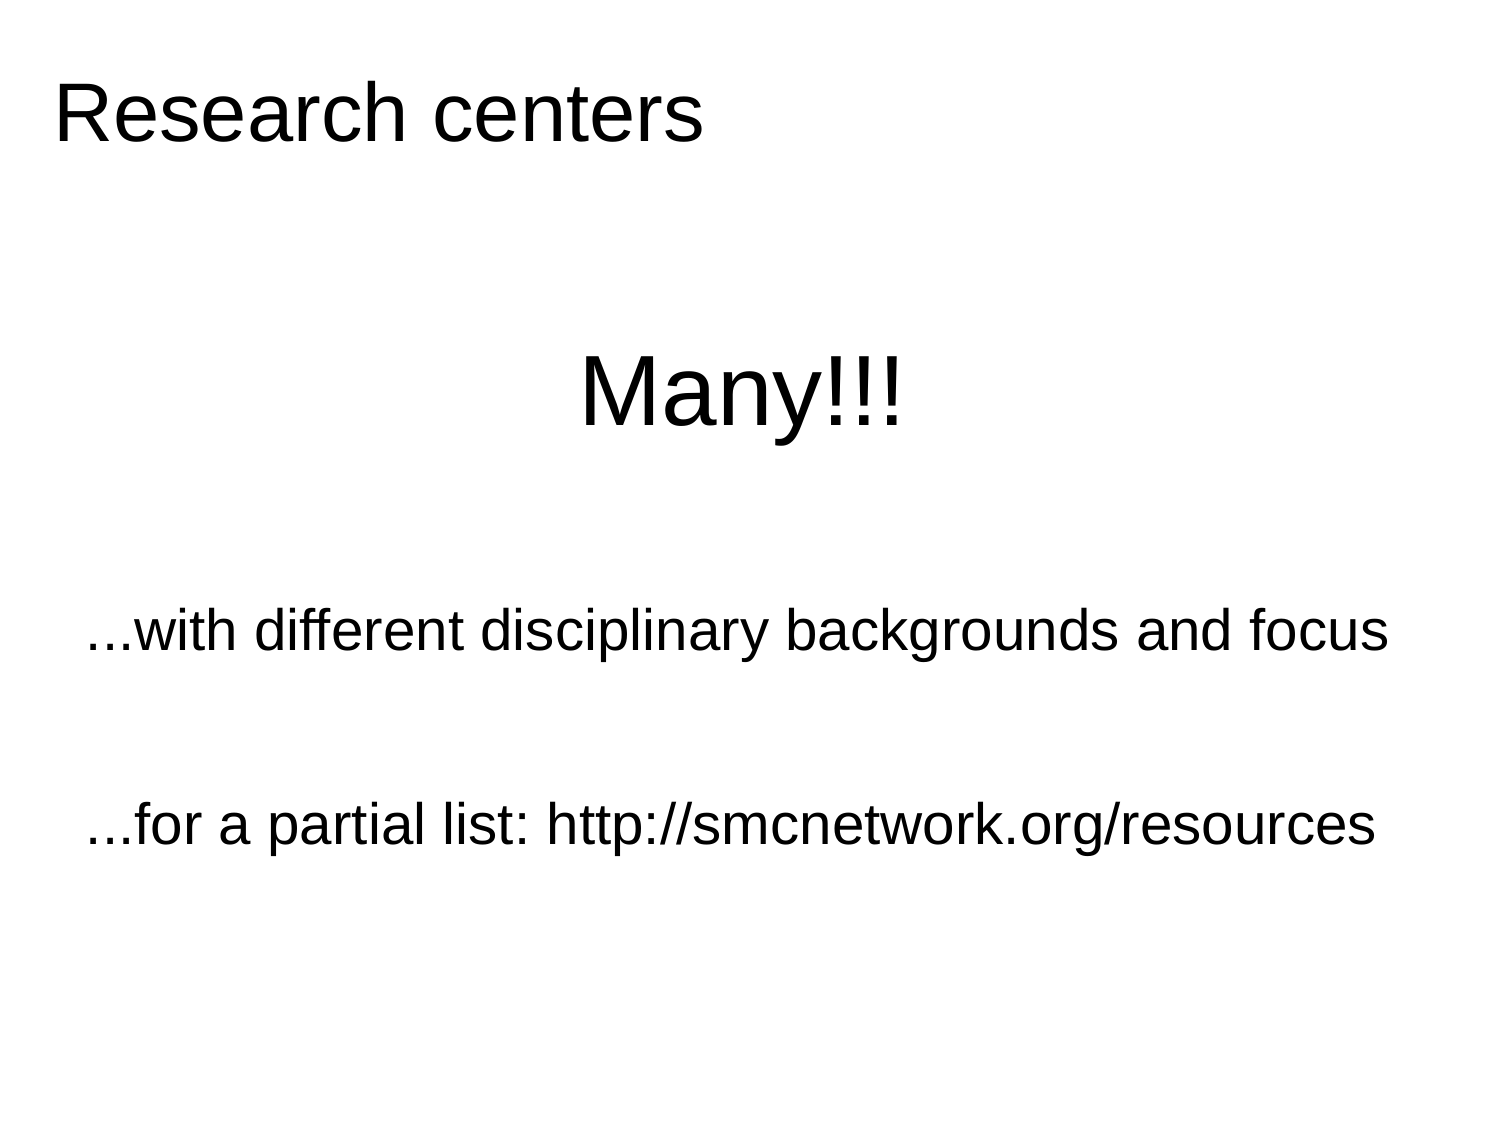

# Research centers
Many!!!
...with different disciplinary backgrounds and focus
...for a partial list: http://smcnetwork.org/resources